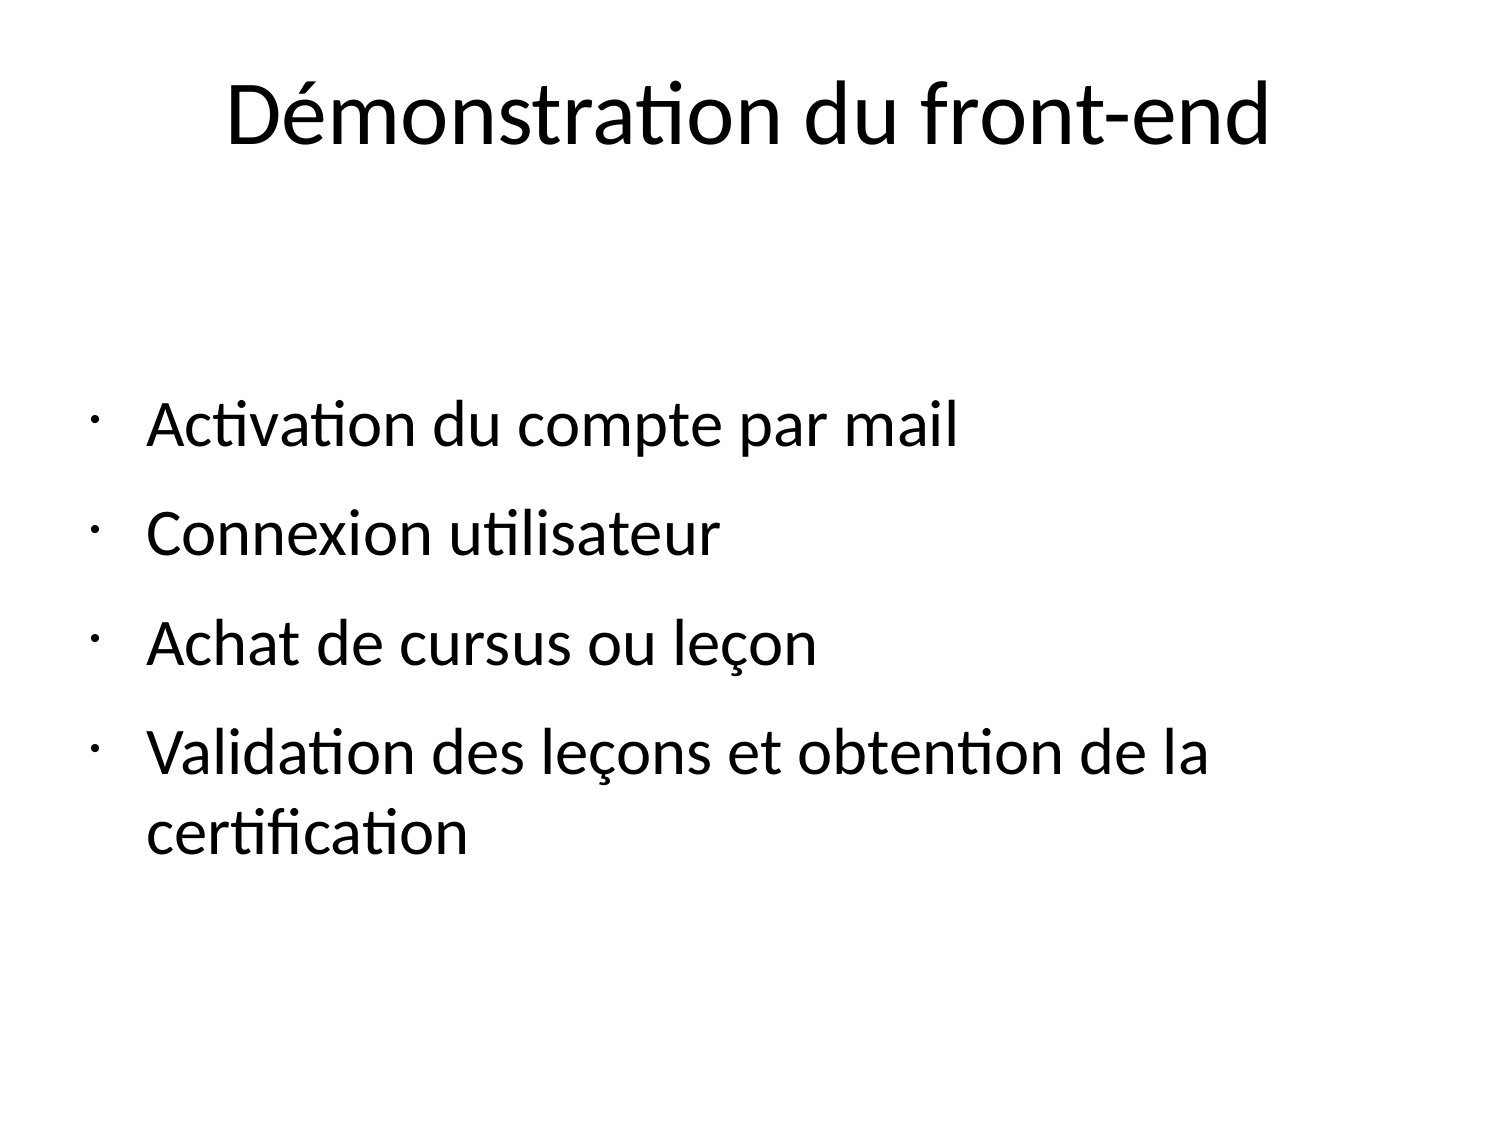

# Démonstration du front-end
Activation du compte par mail
Connexion utilisateur
Achat de cursus ou leçon
Validation des leçons et obtention de la certification